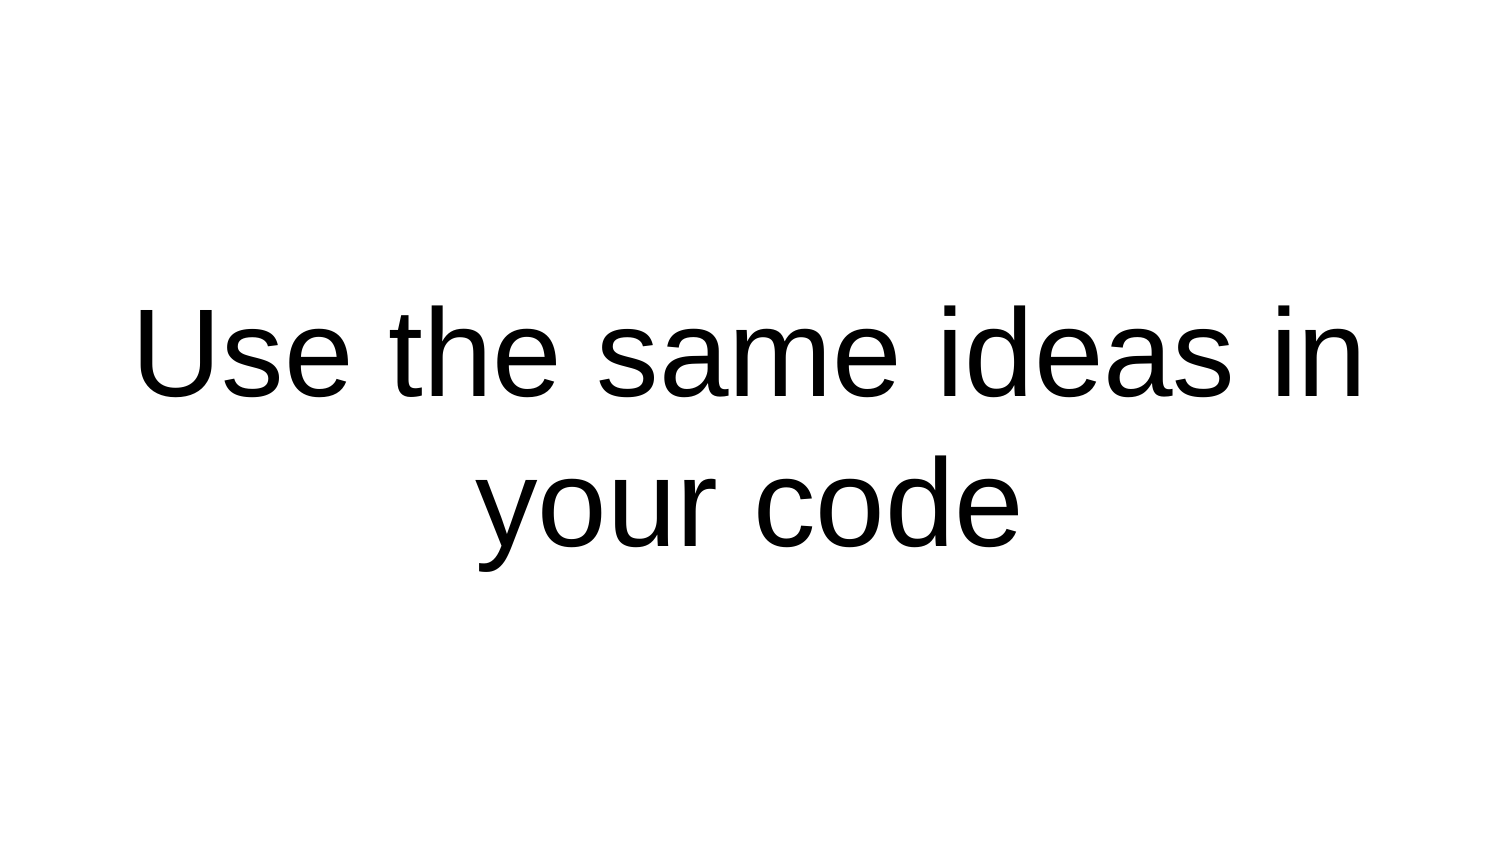

# Use the same ideas in your code